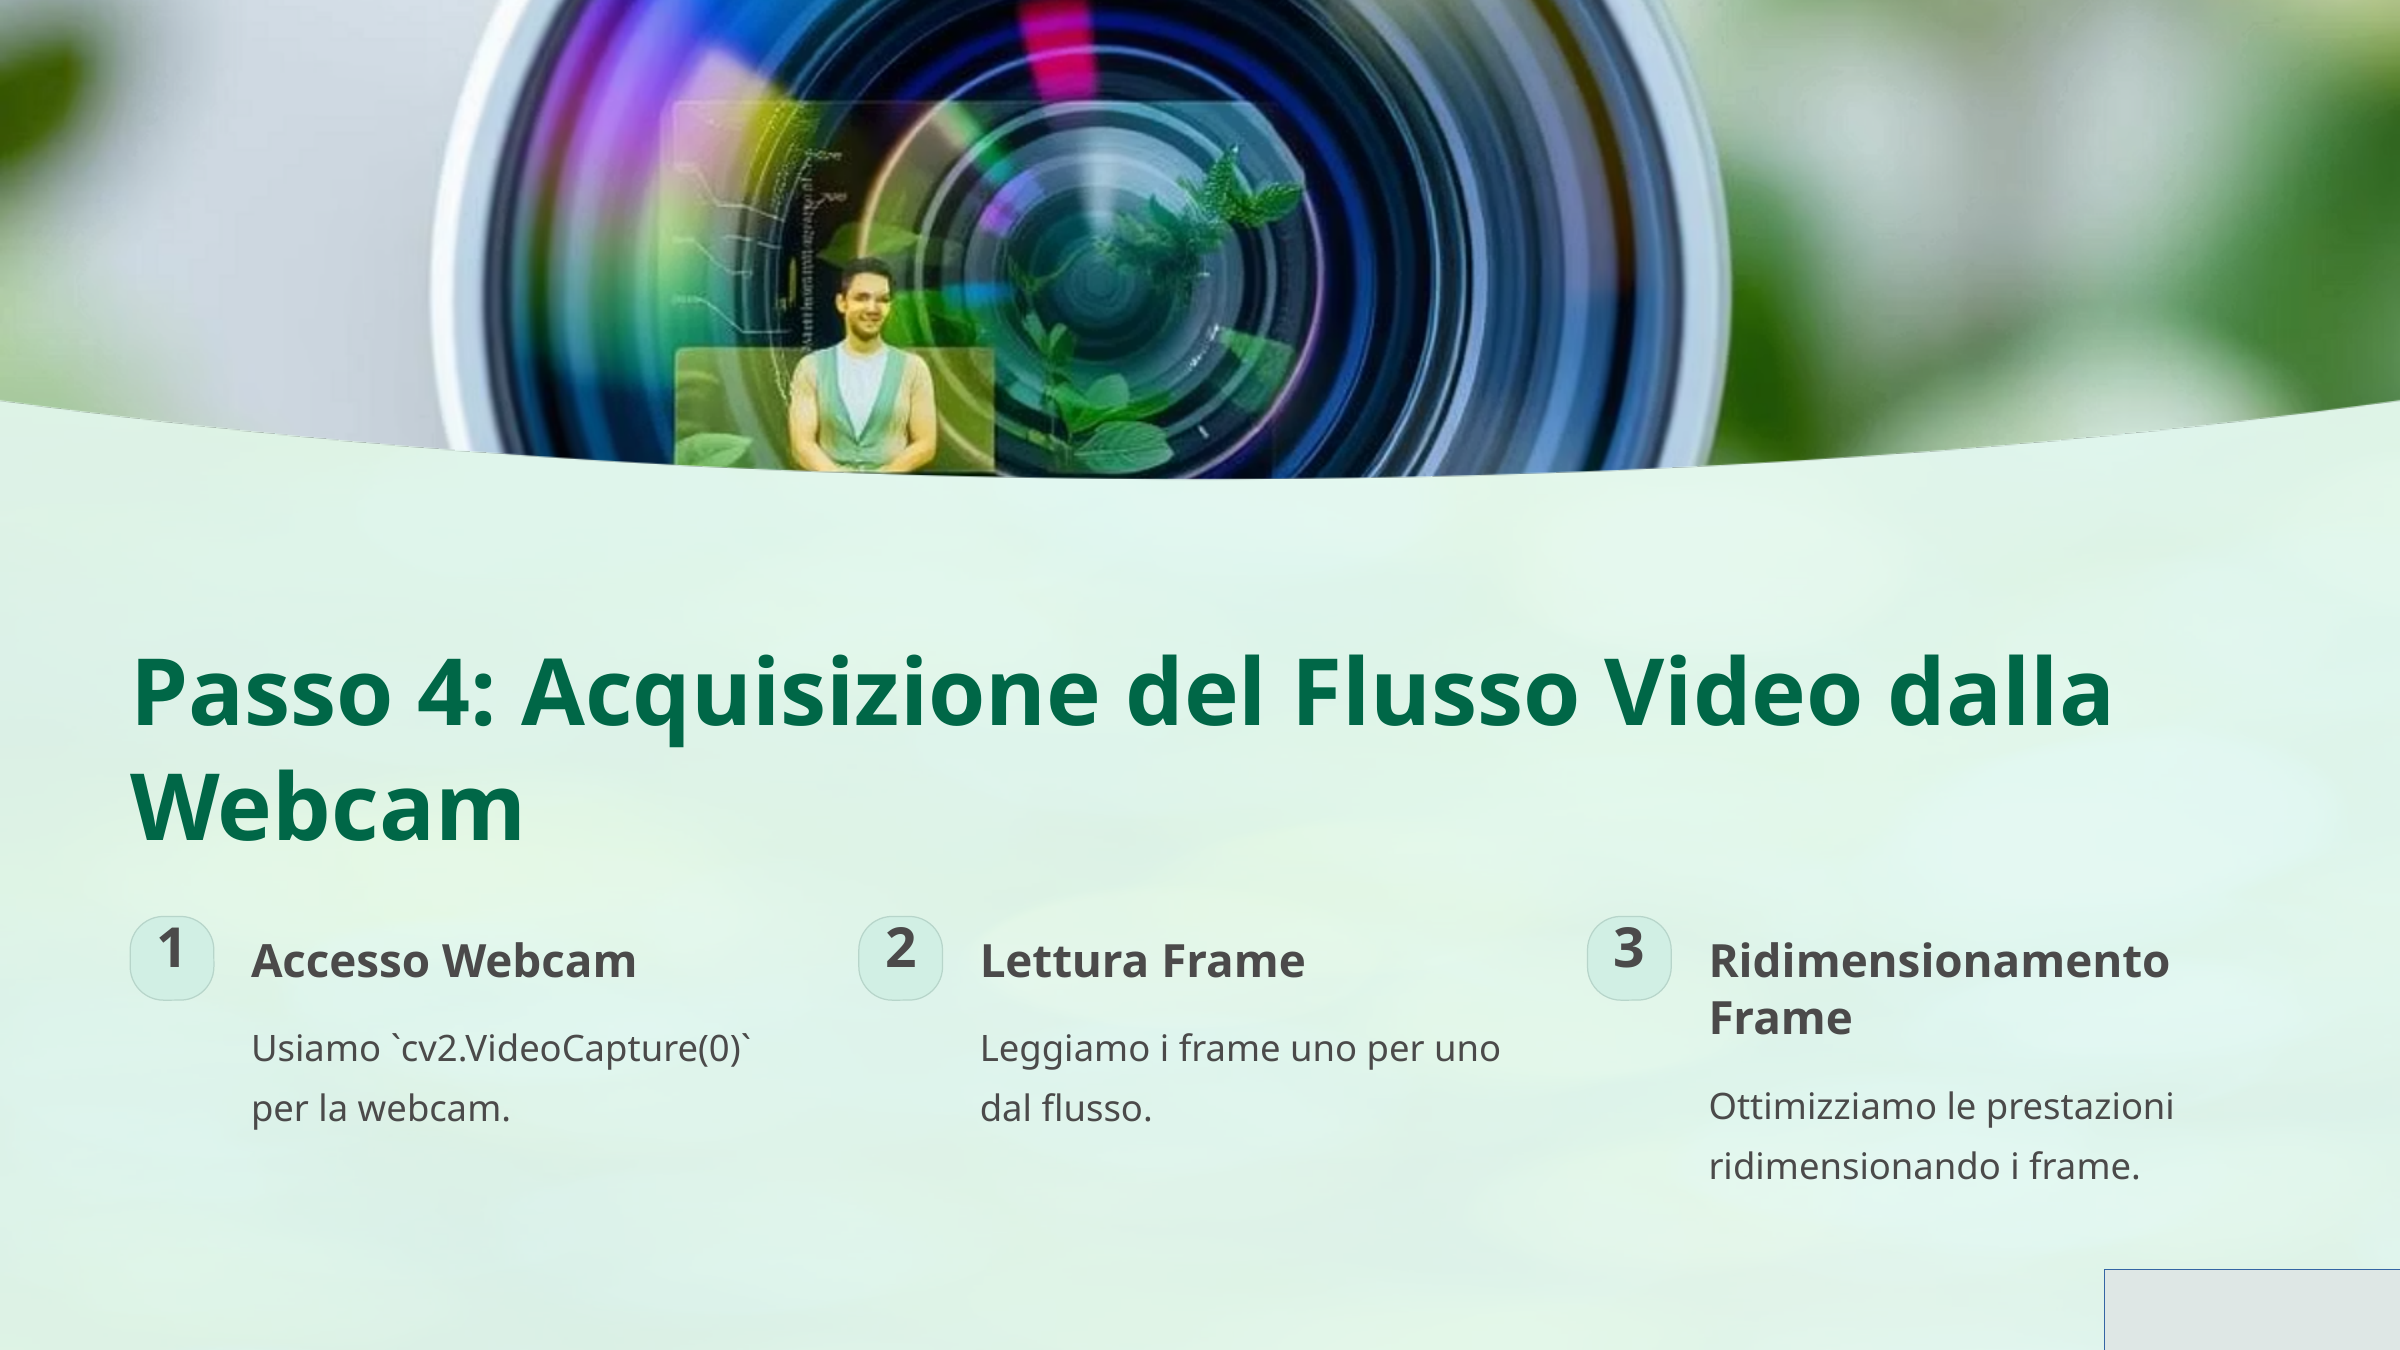

Passo 4: Acquisizione del Flusso Video dalla Webcam
1
2
3
Accesso Webcam
Lettura Frame
Ridimensionamento Frame
Usiamo `cv2.VideoCapture(0)` per la webcam.
Leggiamo i frame uno per uno dal flusso.
Ottimizziamo le prestazioni ridimensionando i frame.